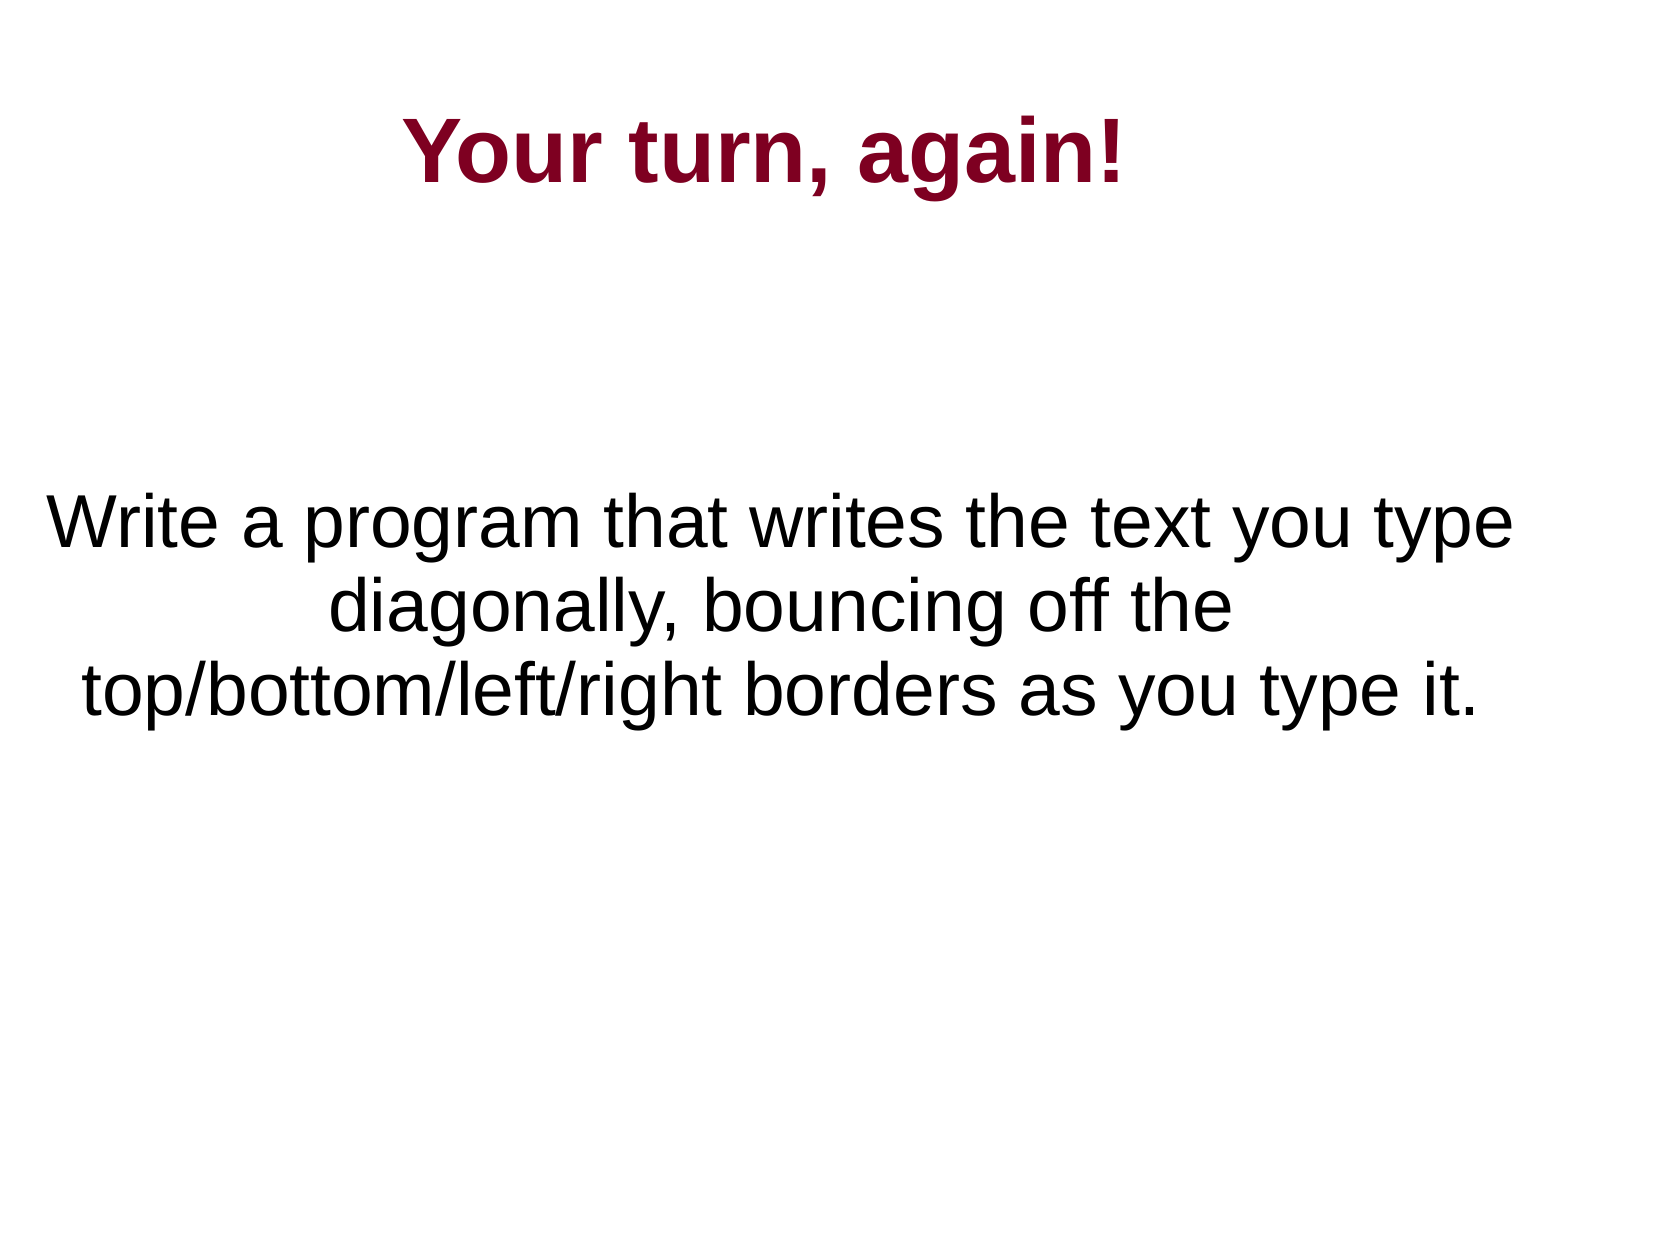

# Your turn, again!
Write a program that writes the text you type diagonally, bouncing off the top/bottom/left/right borders as you type it.